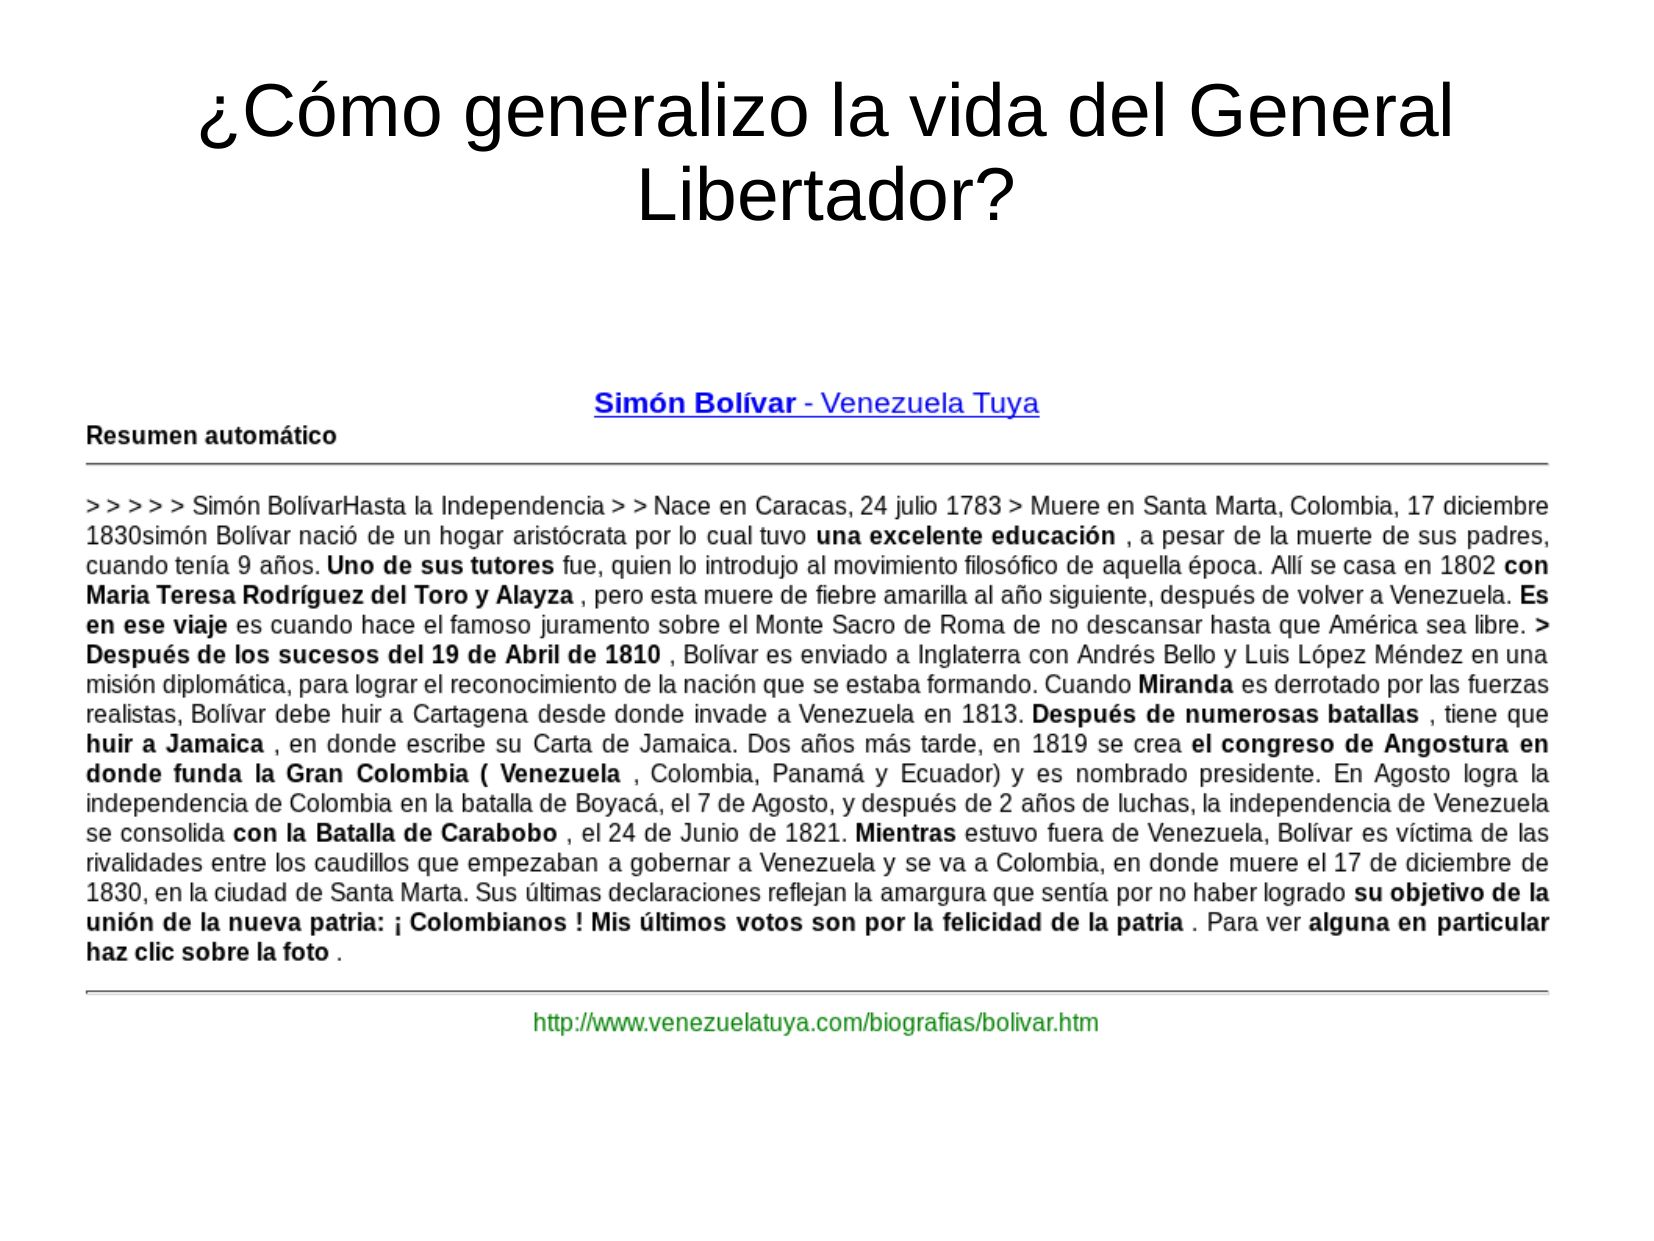

# ¿Cómo generalizo la vida del General Libertador?